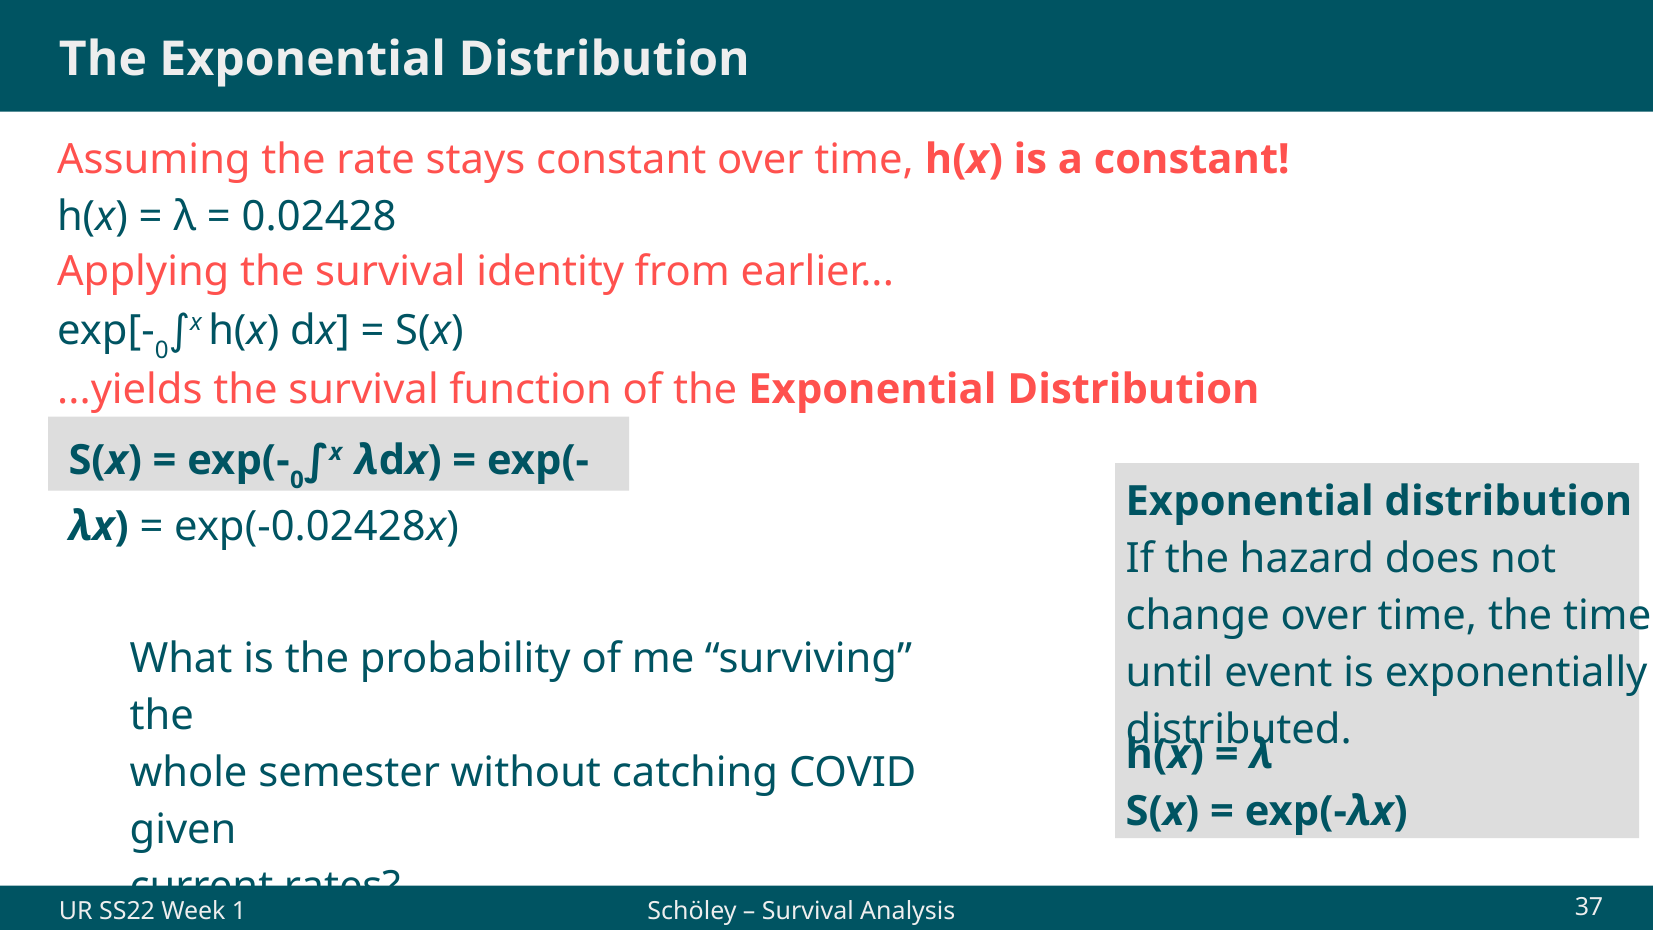

# The Exponential Distribution
Assuming the rate stays constant over time, h(x) is a constant!
h(x) = λ = 0.02428
Applying the survival identity from earlier...
exp[-0∫x h(x) dx] = S(x)
...yields the survival function of the Exponential Distribution
S(x) = exp(-0∫x λdx) = exp(-λx) = exp(-0.02428x)
Exponential distribution
If the hazard does not
change over time, the time
until event is exponentially
distributed.
What is the probability of me “surviving” the
whole semester without catching COVID given
current rates?
h(x) = λ
S(x) = exp(-λx)
37
UR SS22 Week 1
Schöley – Survival Analysis